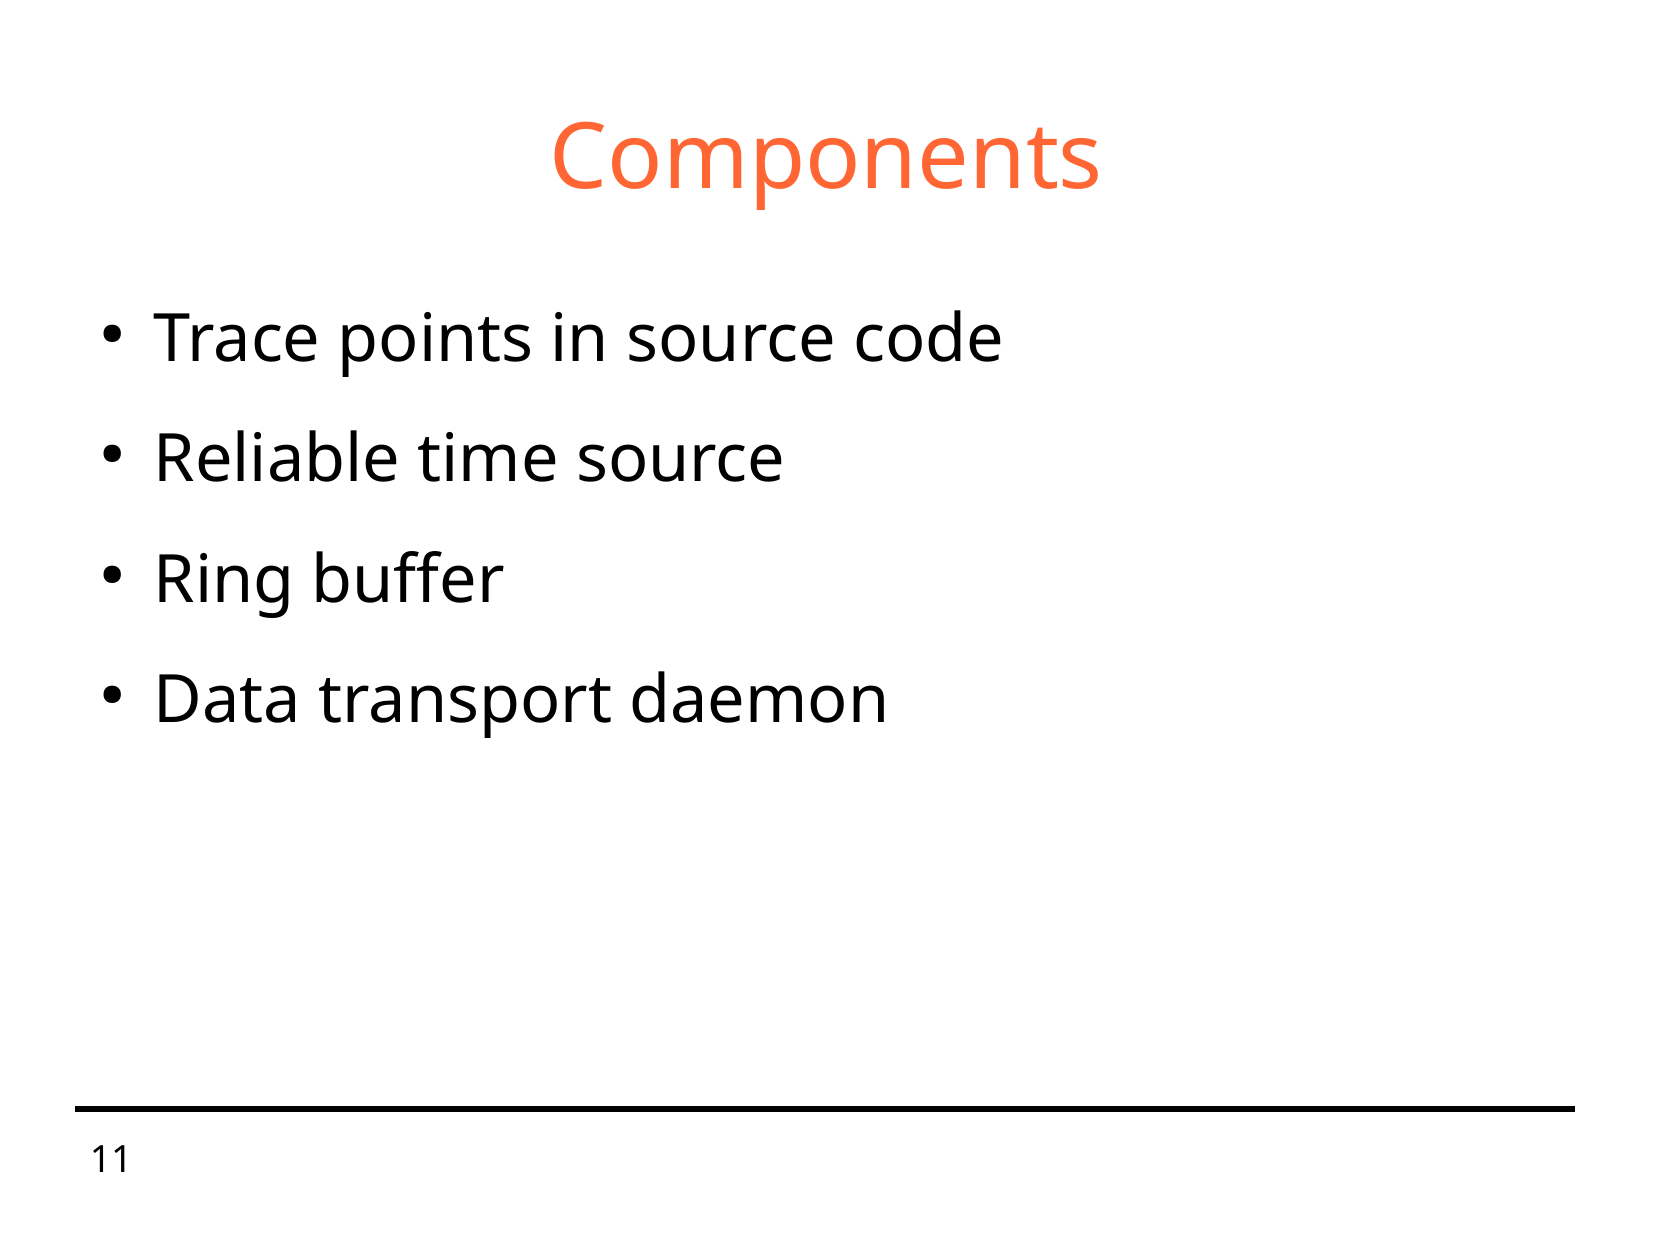

# Components
Trace points in source code
Reliable time source
Ring buffer
Data transport daemon